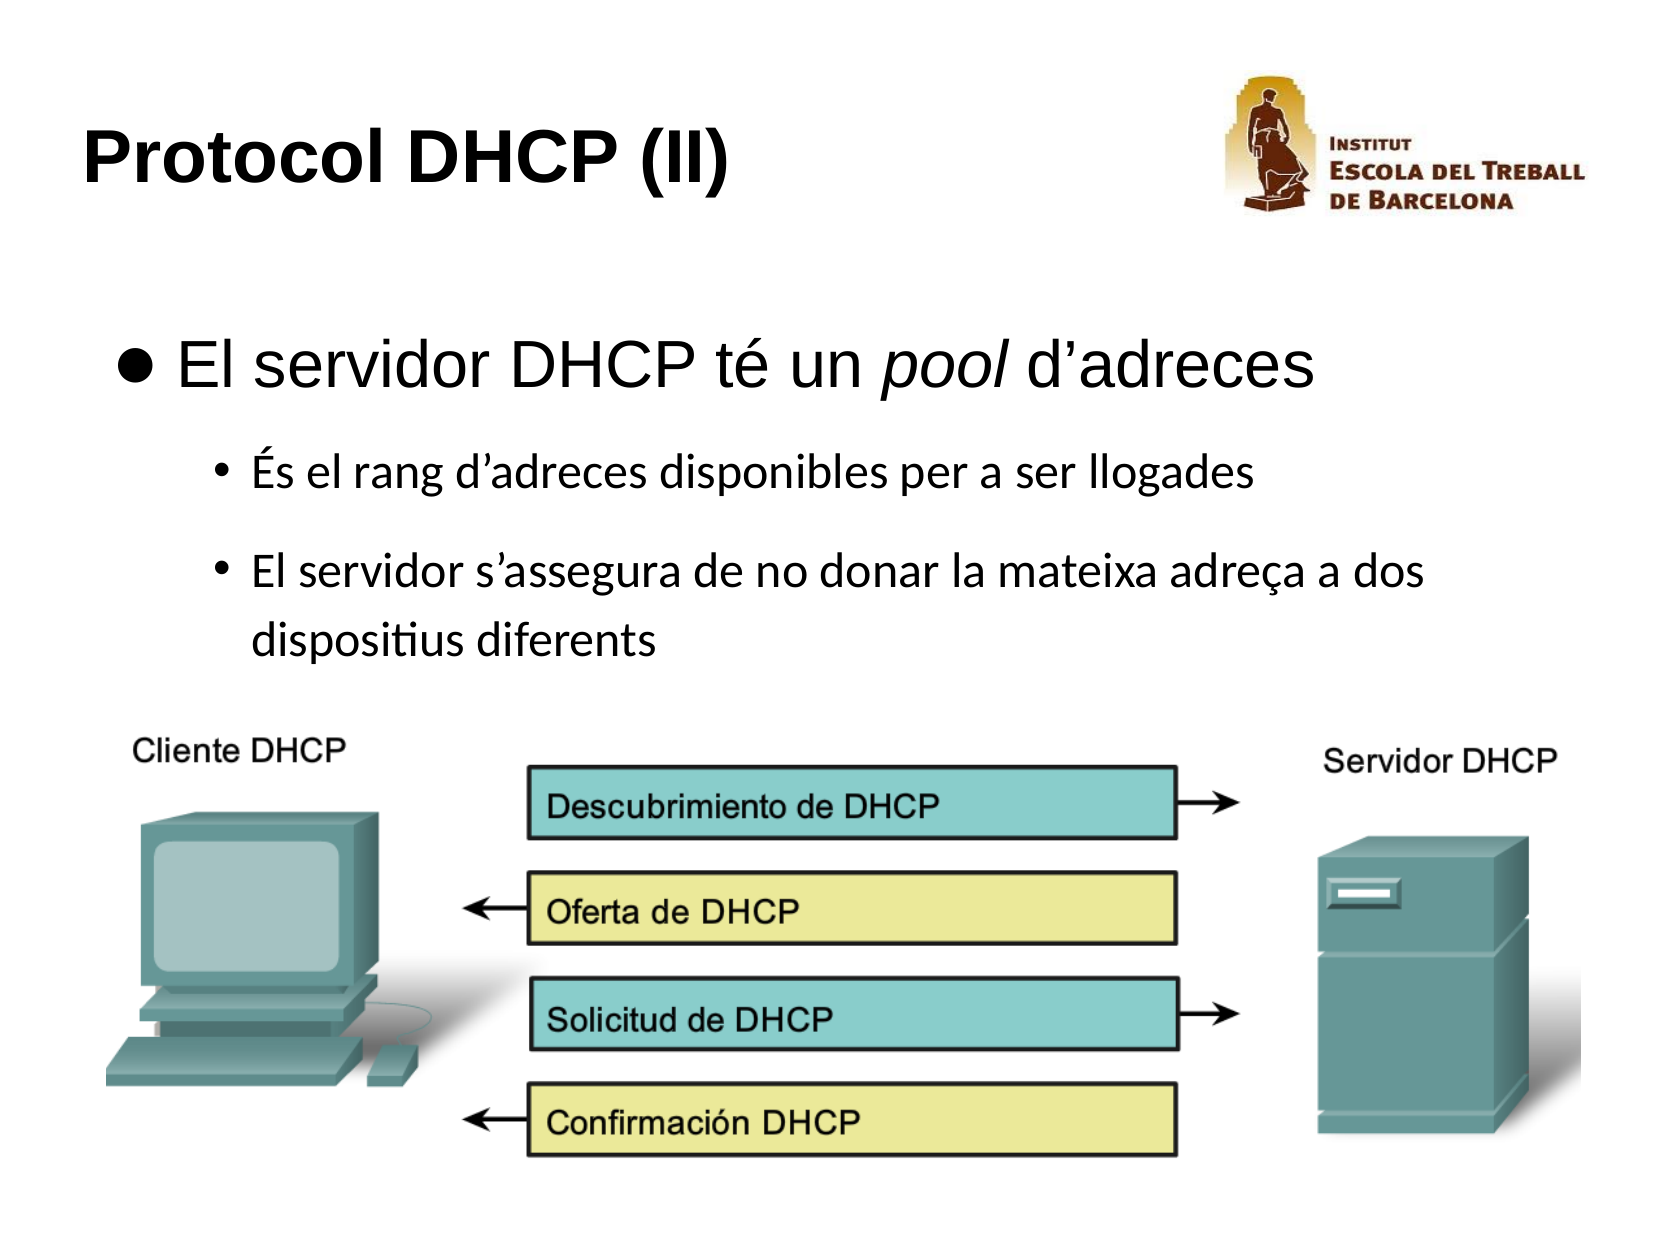

# Protocol DHCP (II)
El servidor DHCP té un pool d’adreces
És el rang d’adreces disponibles per a ser llogades
El servidor s’assegura de no donar la mateixa adreça a dos dispositius diferents